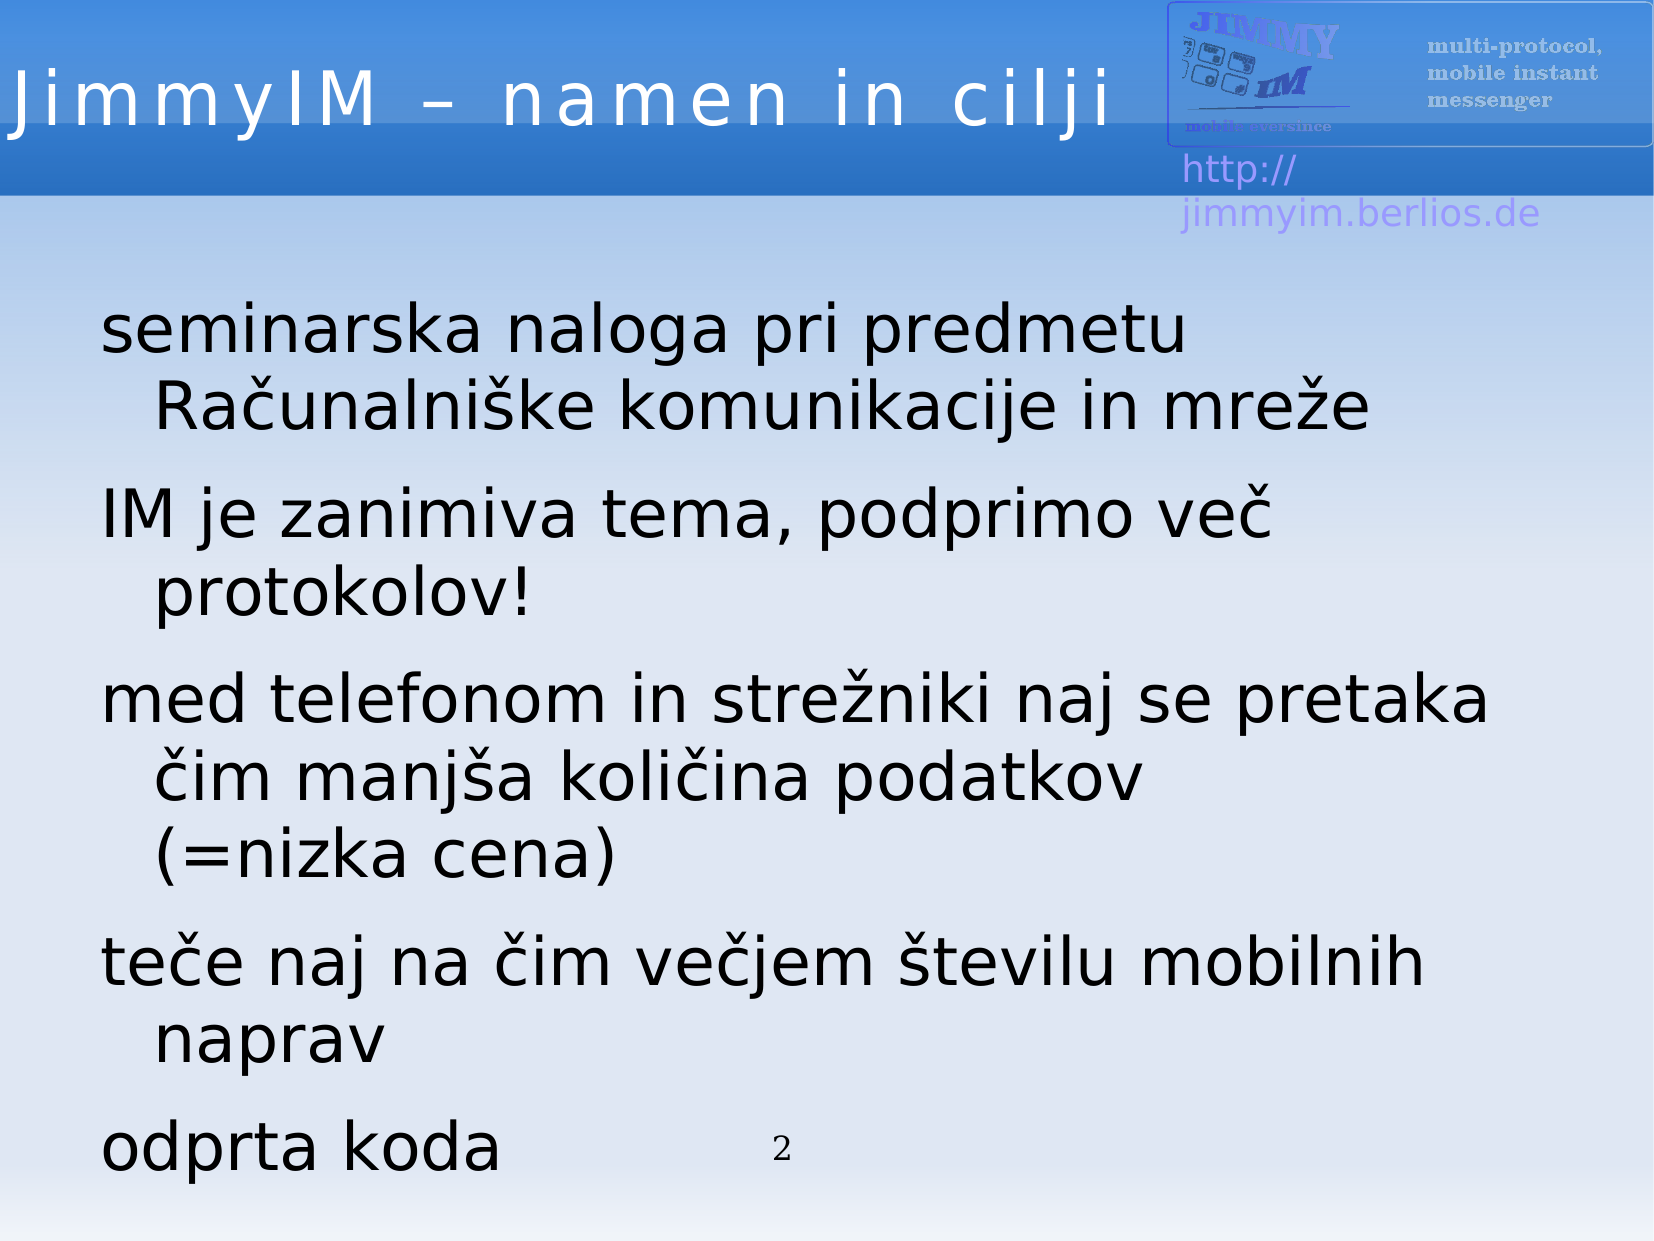

# JimmyIM – namen in cilji
seminarska naloga pri predmetu Računalniške komunikacije in mreže
IM je zanimiva tema, podprimo več protokolov!
med telefonom in strežniki naj se pretaka čim manjša količina podatkov
(=nizka cena)
teče naj na čim večjem številu mobilnih naprav
odprta koda
2